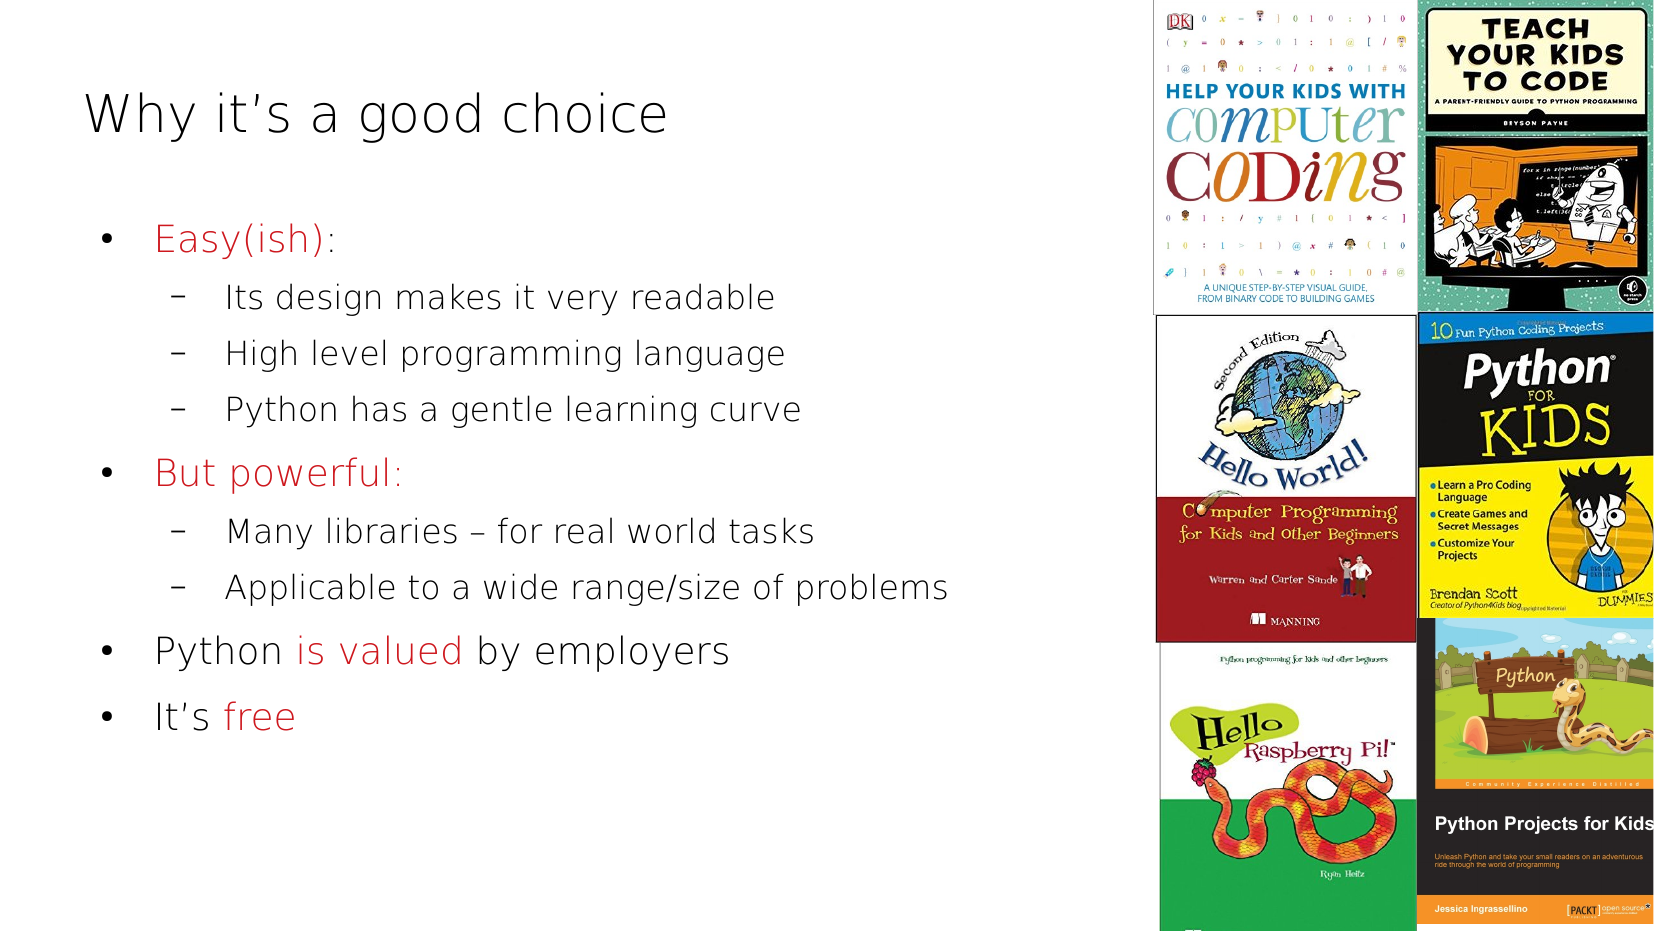

# Why it’s a good choice
Easy(ish):
Its design makes it very readable
High level programming language
Python has a gentle learning curve
But powerful:
Many libraries – for real world tasks
Applicable to a wide range/size of problems
Python is valued by employers
It’s free